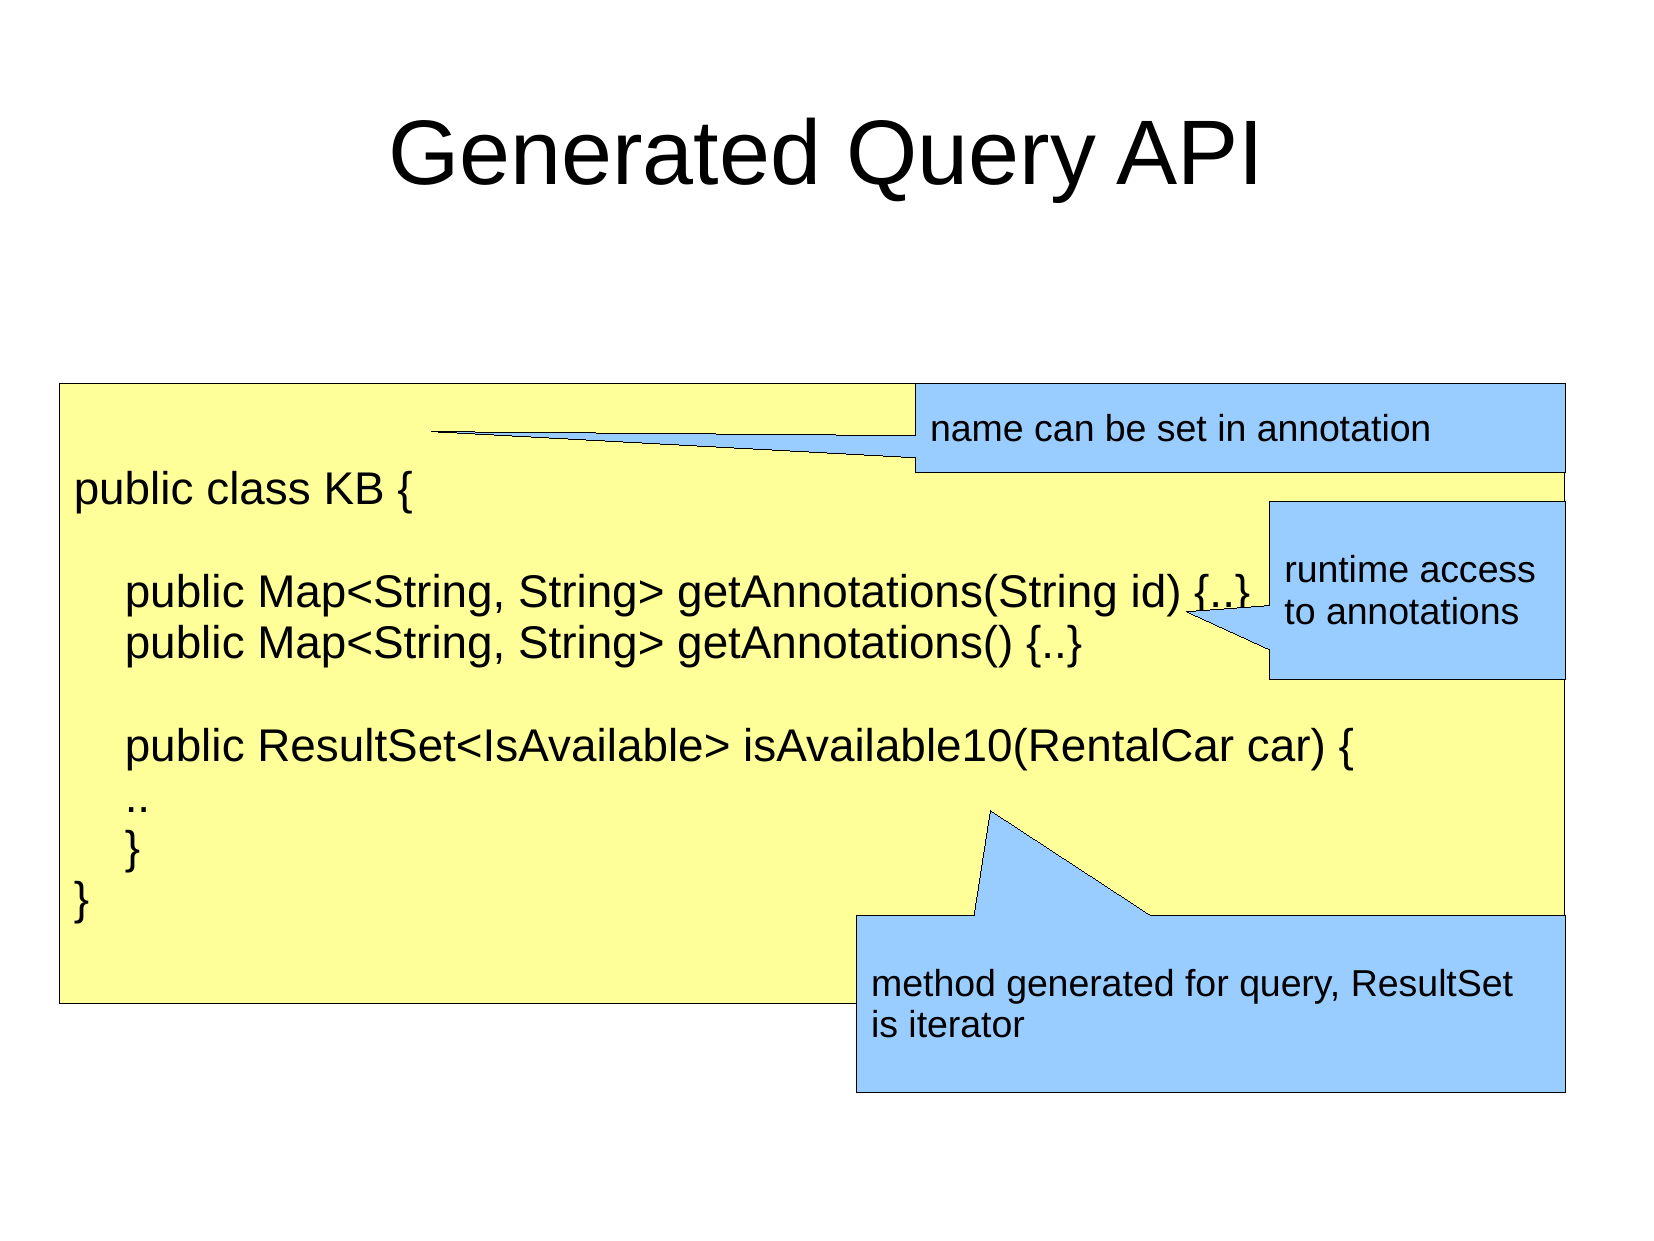

# Generated Query API
public class KB {
 public Map<String, String> getAnnotations(String id) {..}
 public Map<String, String> getAnnotations() {..}
 public ResultSet<IsAvailable> isAvailable10(RentalCar car) {
 ..
 }
}
name can be set in annotation
runtime access to annotations
method generated for query, ResultSet is iterator